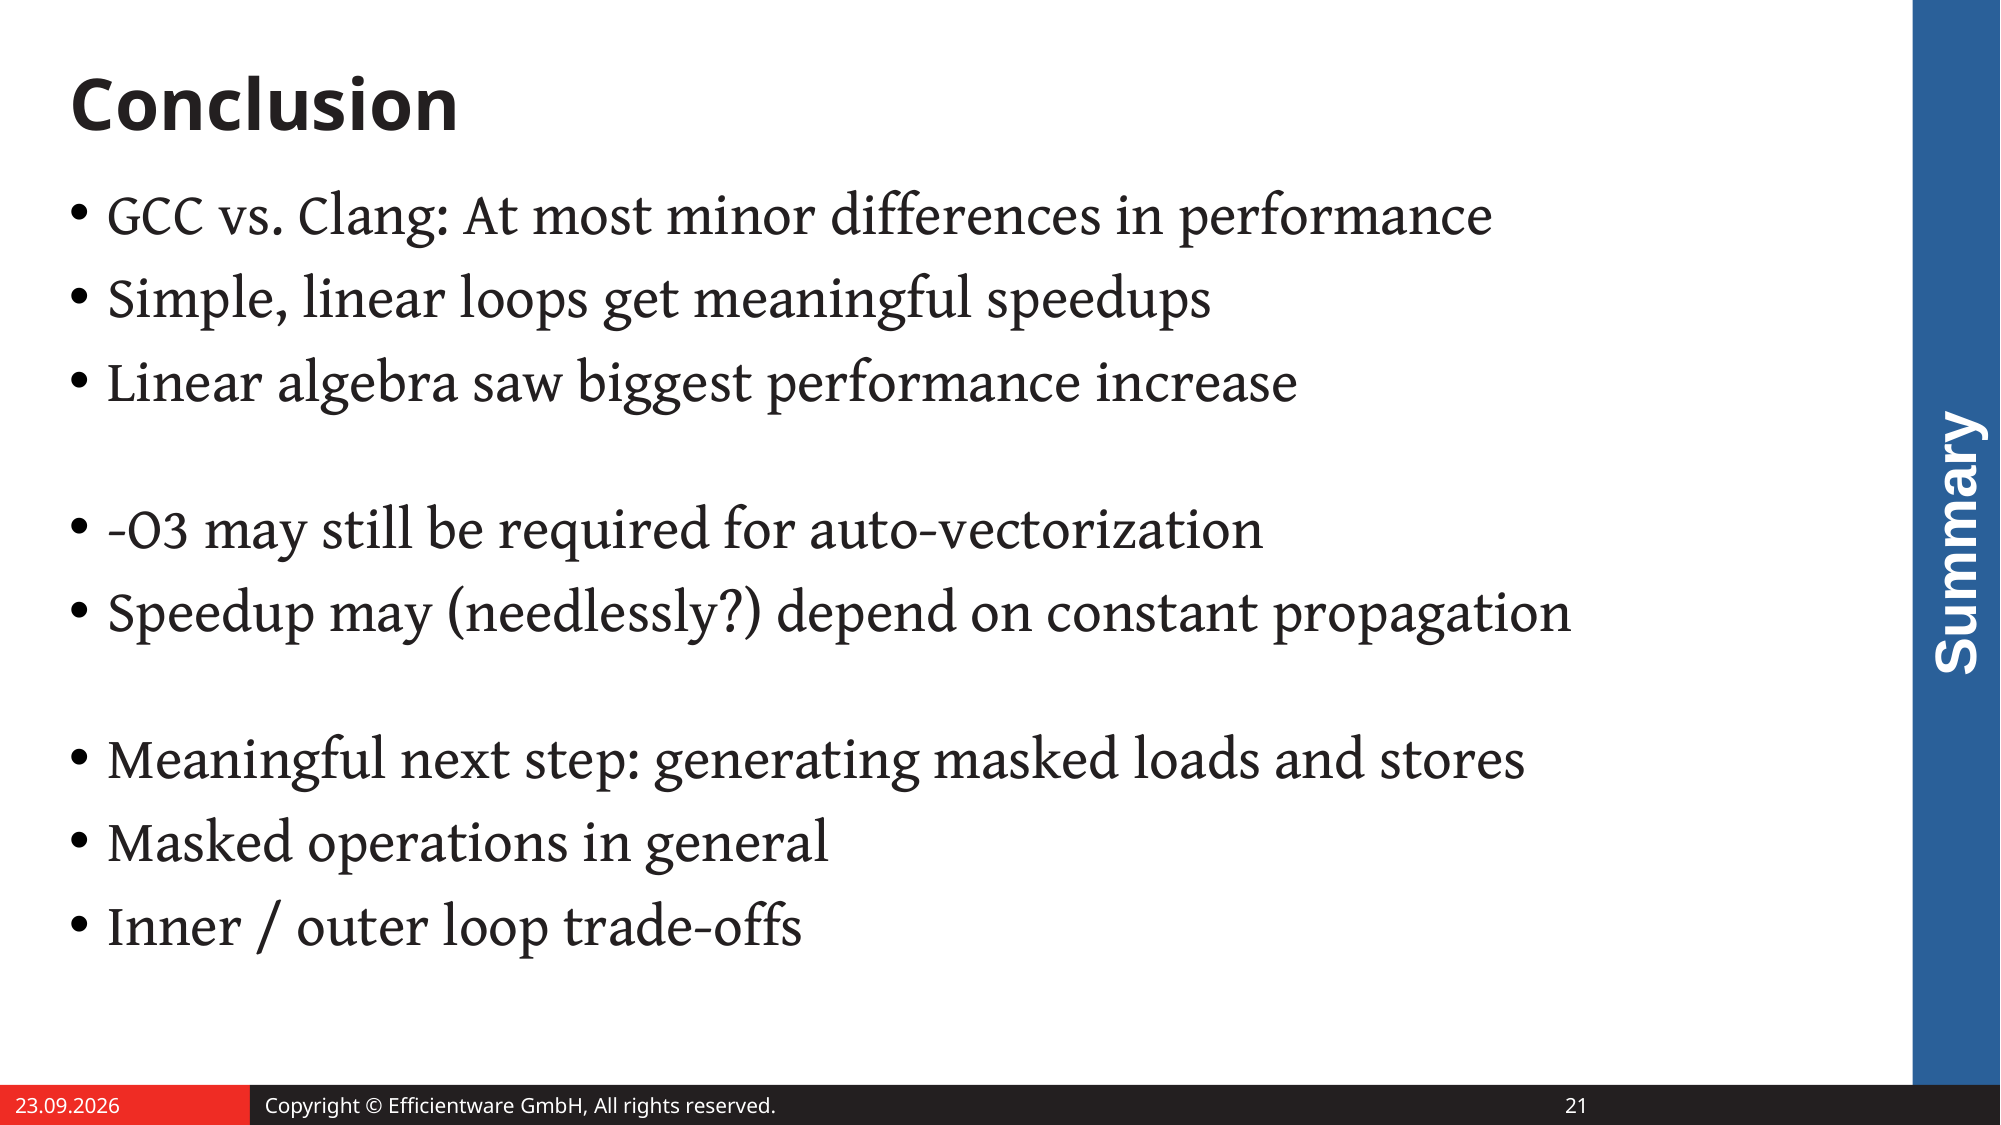

# Conclusion
GCC vs. Clang: At most minor differences in performance
Simple, linear loops get meaningful speedups
Linear algebra saw biggest performance increase
-O3 may still be required for auto-vectorization
Speedup may (needlessly?) depend on constant propagation
Meaningful next step: generating masked loads and stores
Masked operations in general
Inner / outer loop trade-offs
Summary
Copyright © Efficientware GmbH, All rights reserved.